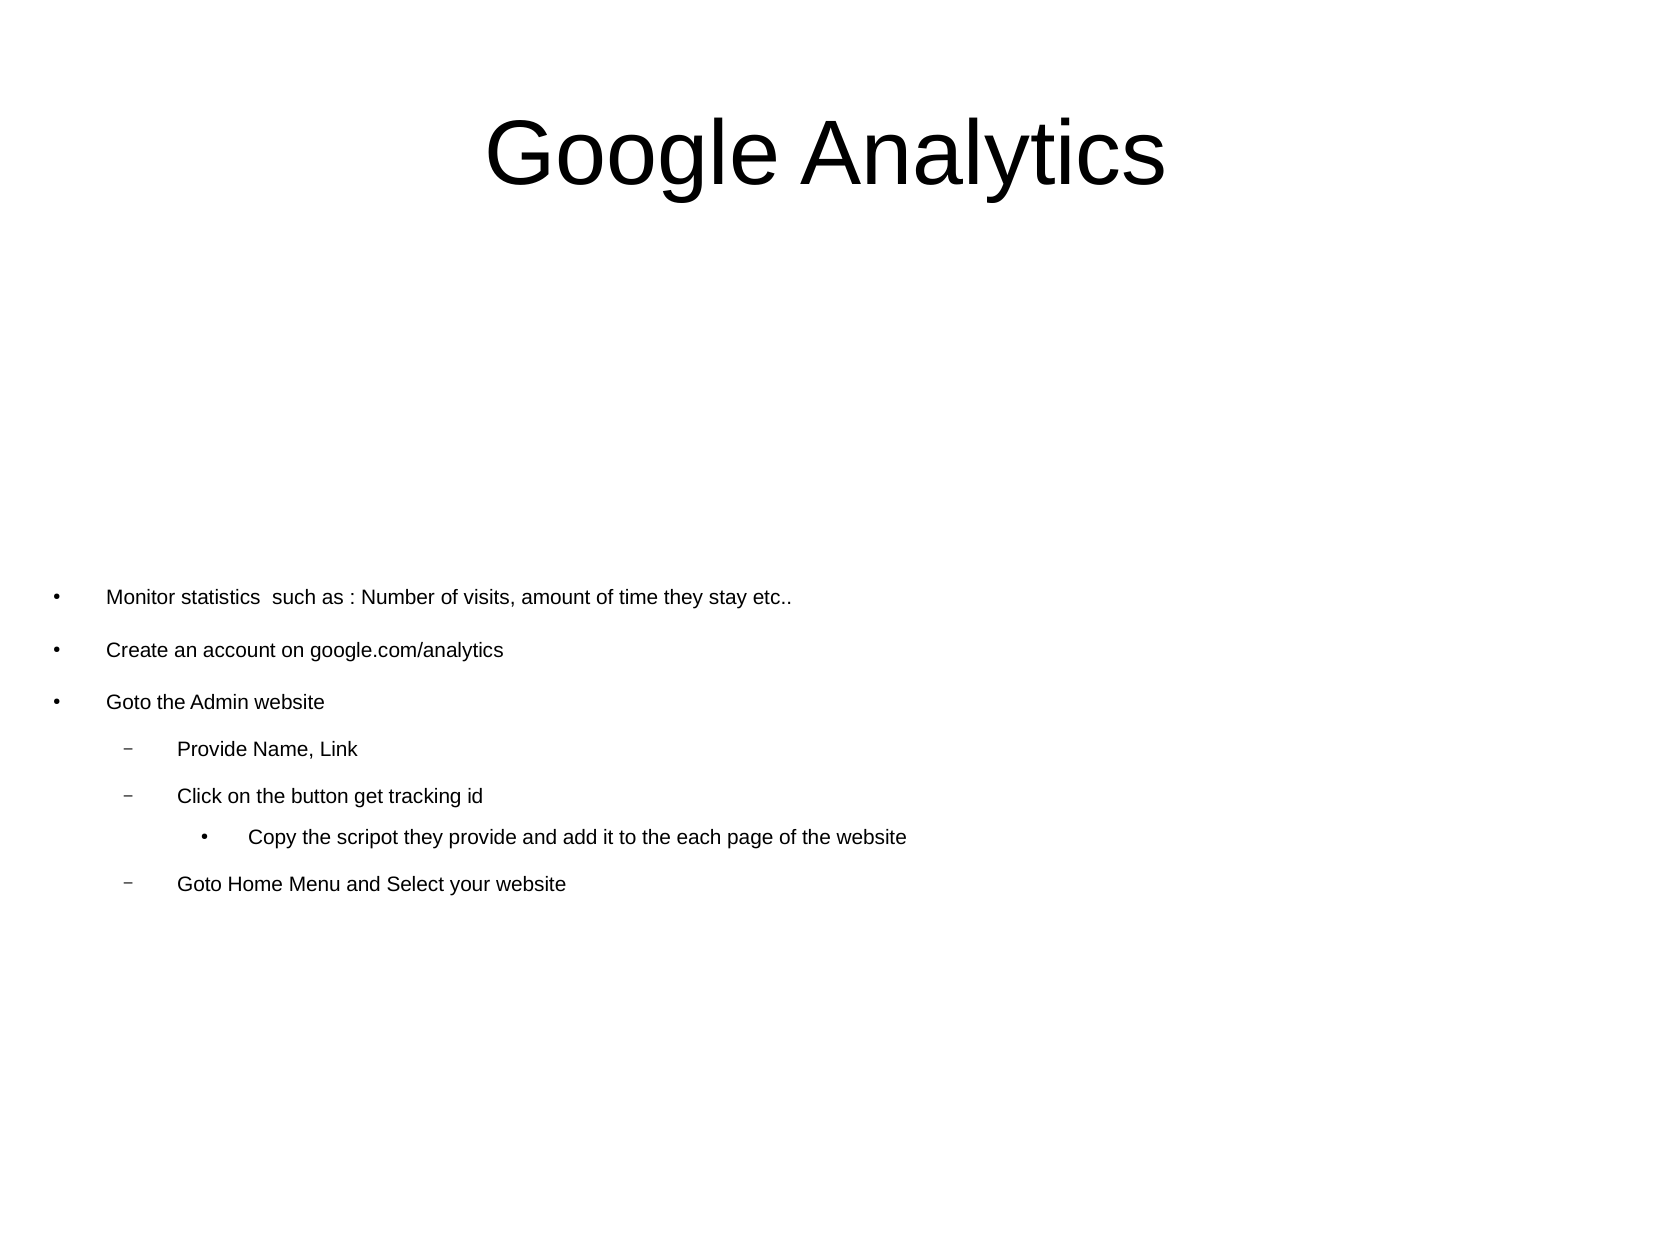

# Google Analytics
Monitor statistics such as : Number of visits, amount of time they stay etc..
Create an account on google.com/analytics
Goto the Admin website
Provide Name, Link
Click on the button get tracking id
Copy the scripot they provide and add it to the each page of the website
Goto Home Menu and Select your website